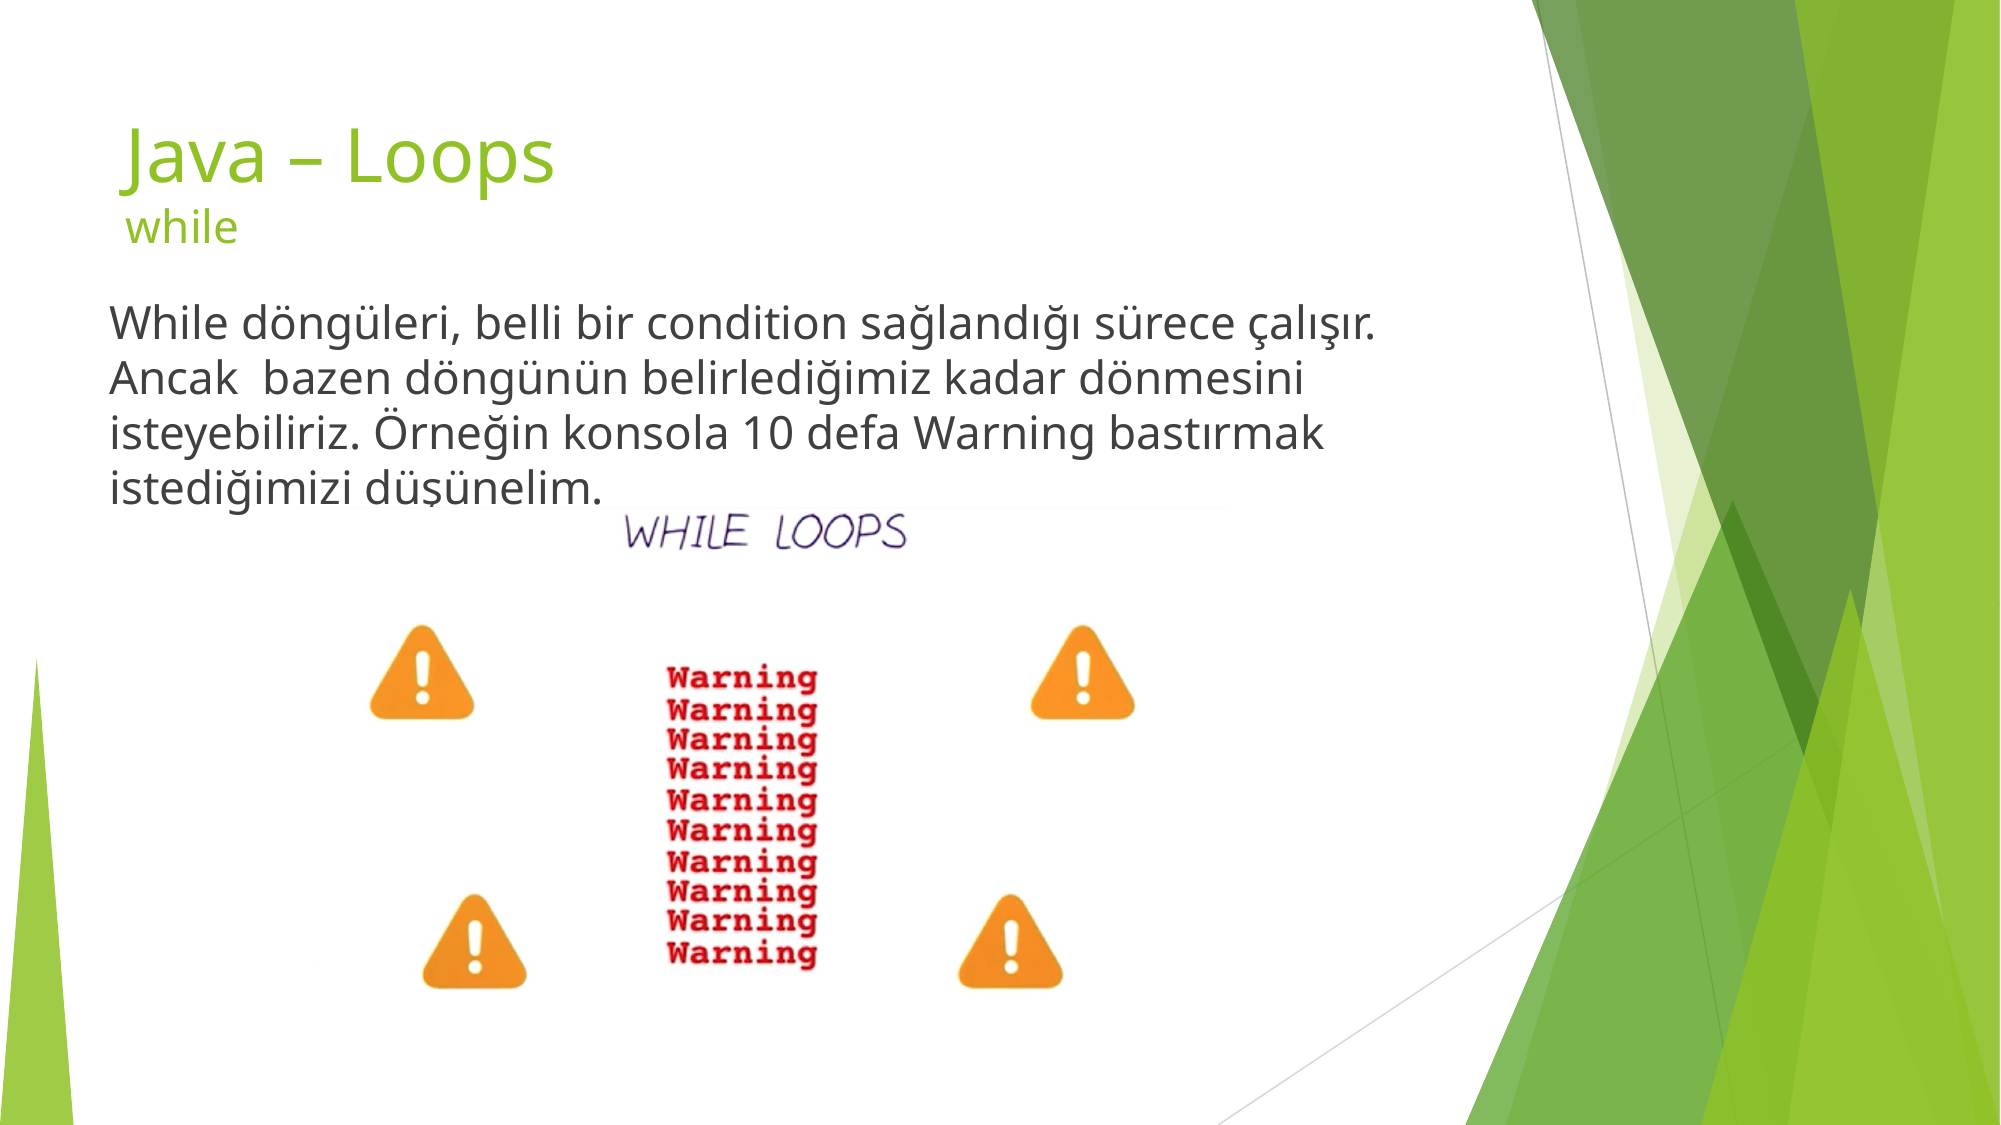

# Java – Loops while
While döngüleri, belli bir condition sağlandığı sürece çalışır. Ancak bazen döngünün belirlediğimiz kadar dönmesini isteyebiliriz. Örneğin konsola 10 defa Warning bastırmak istediğimizi düşünelim.